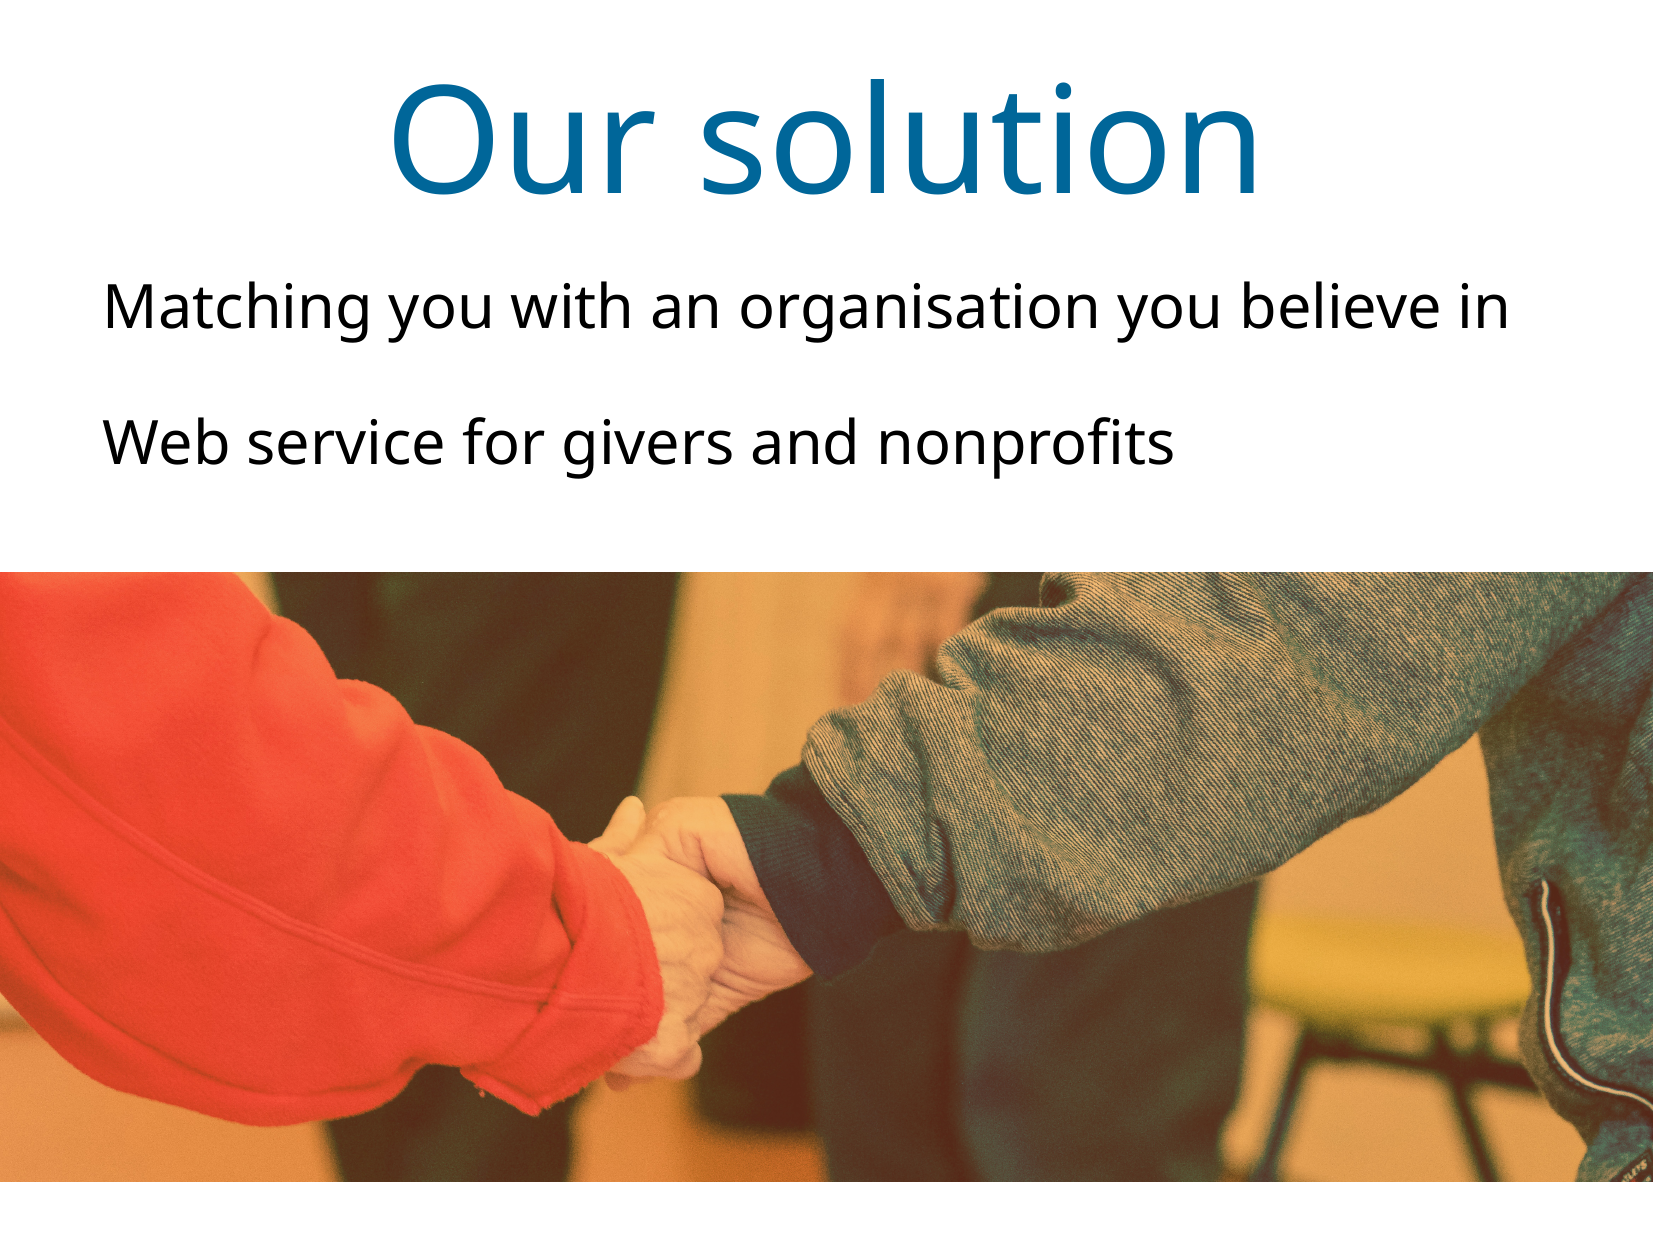

# Our solution
Matching you with an organisation you believe in
Web service for givers and nonprofits
Web service for users and
Provide link to smaller organizations